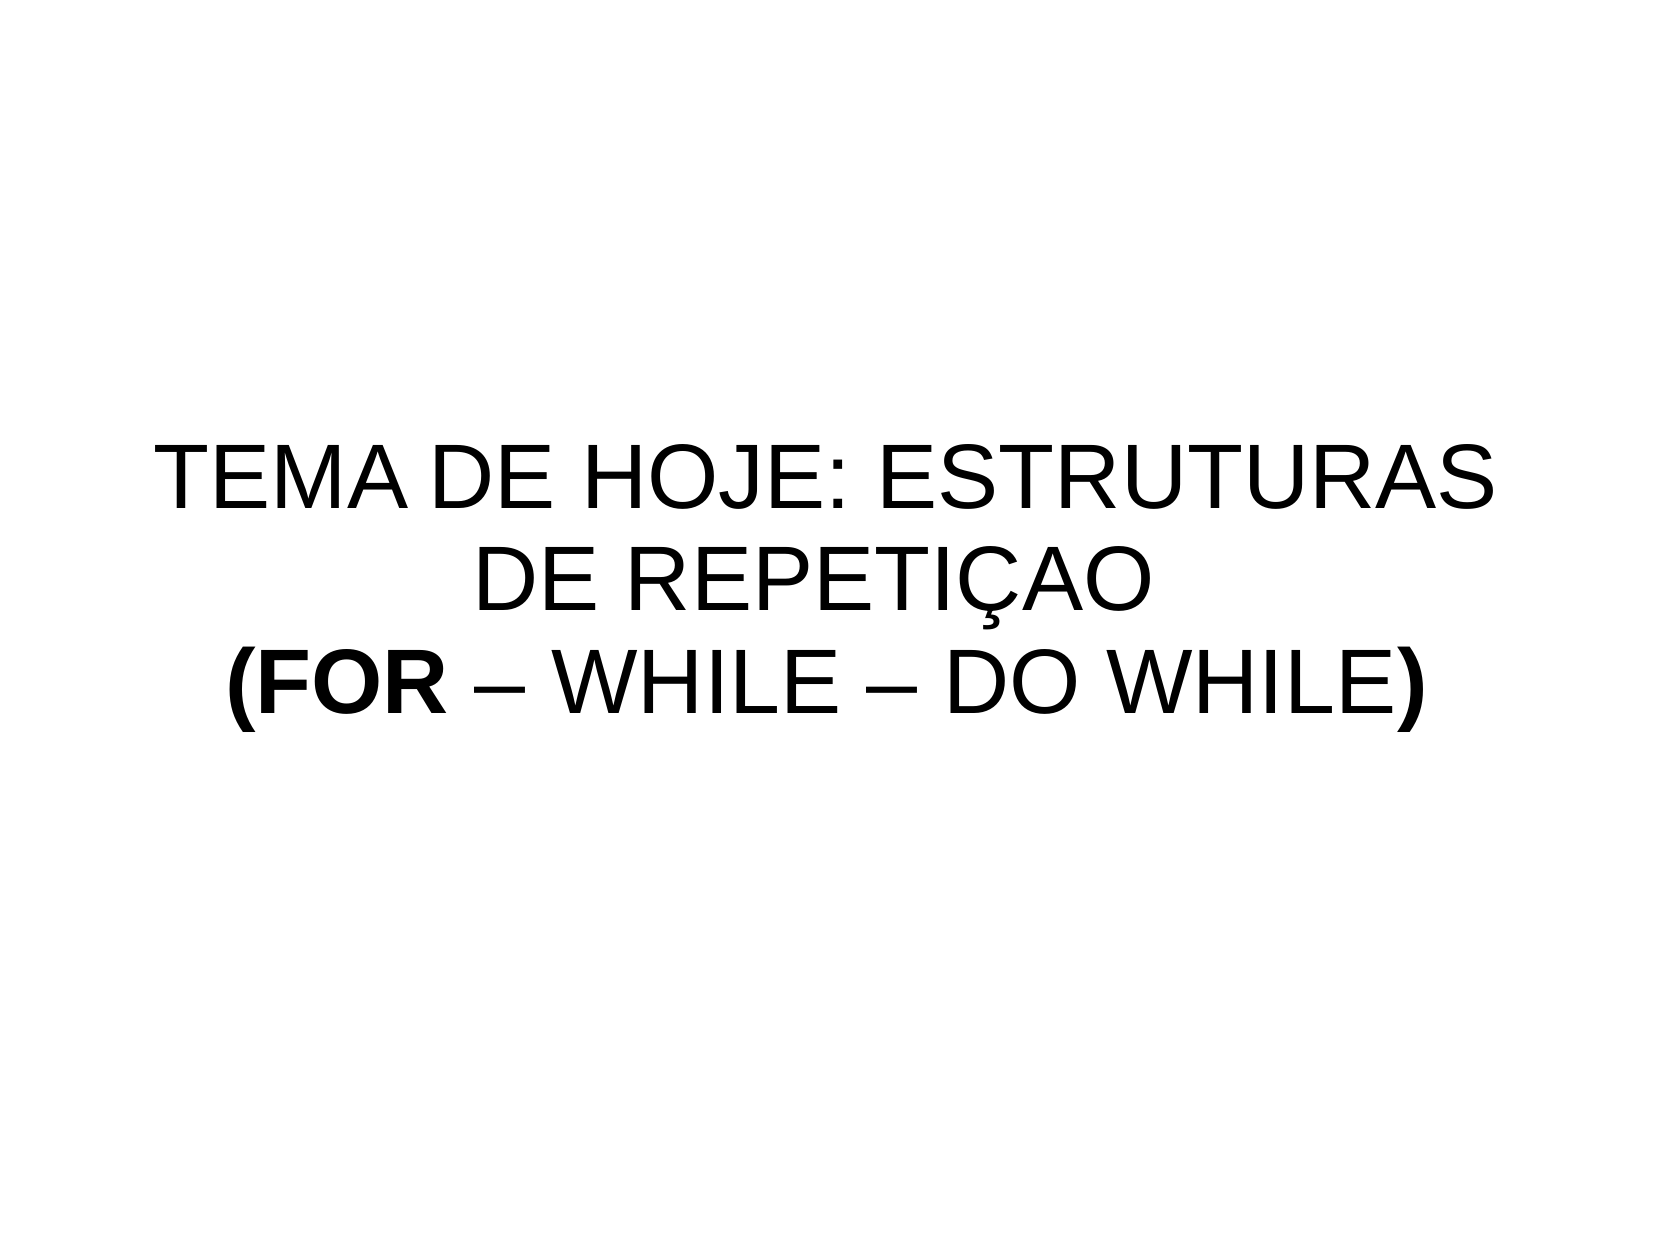

# TEMA DE HOJE: ESTRUTURAS DE REPETIÇAO
(FOR – WHILE – DO WHILE)